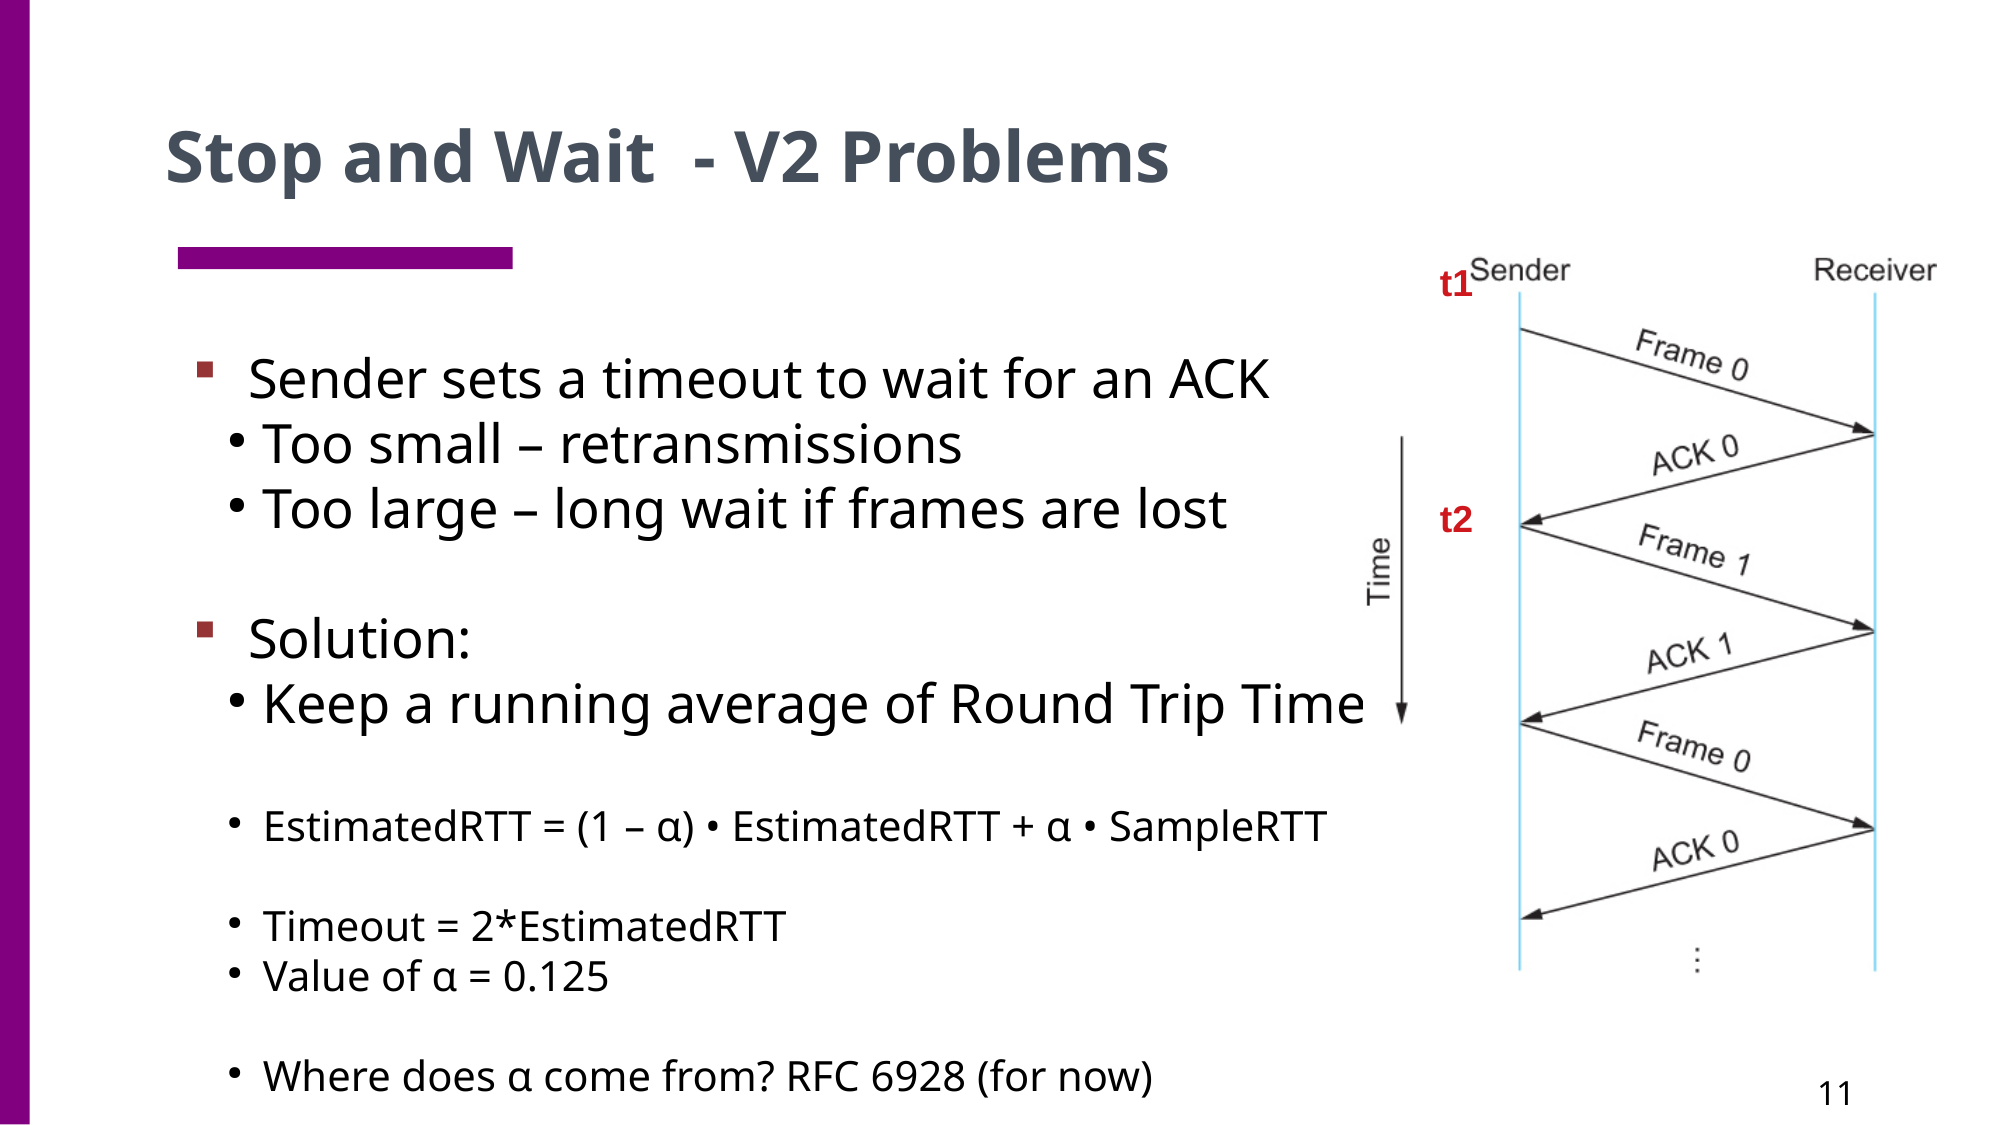

Stop and Wait - V2 Problems
t1
Sender sets a timeout to wait for an ACK
Too small – retransmissions
Too large – long wait if frames are lost
Solution:
Keep a running average of Round Trip Times
EstimatedRTT = (1 – α) • EstimatedRTT + α • SampleRTT
Timeout = 2*EstimatedRTT
Value of α = 0.125
Where does α come from? RFC 6928 (for now)
t2